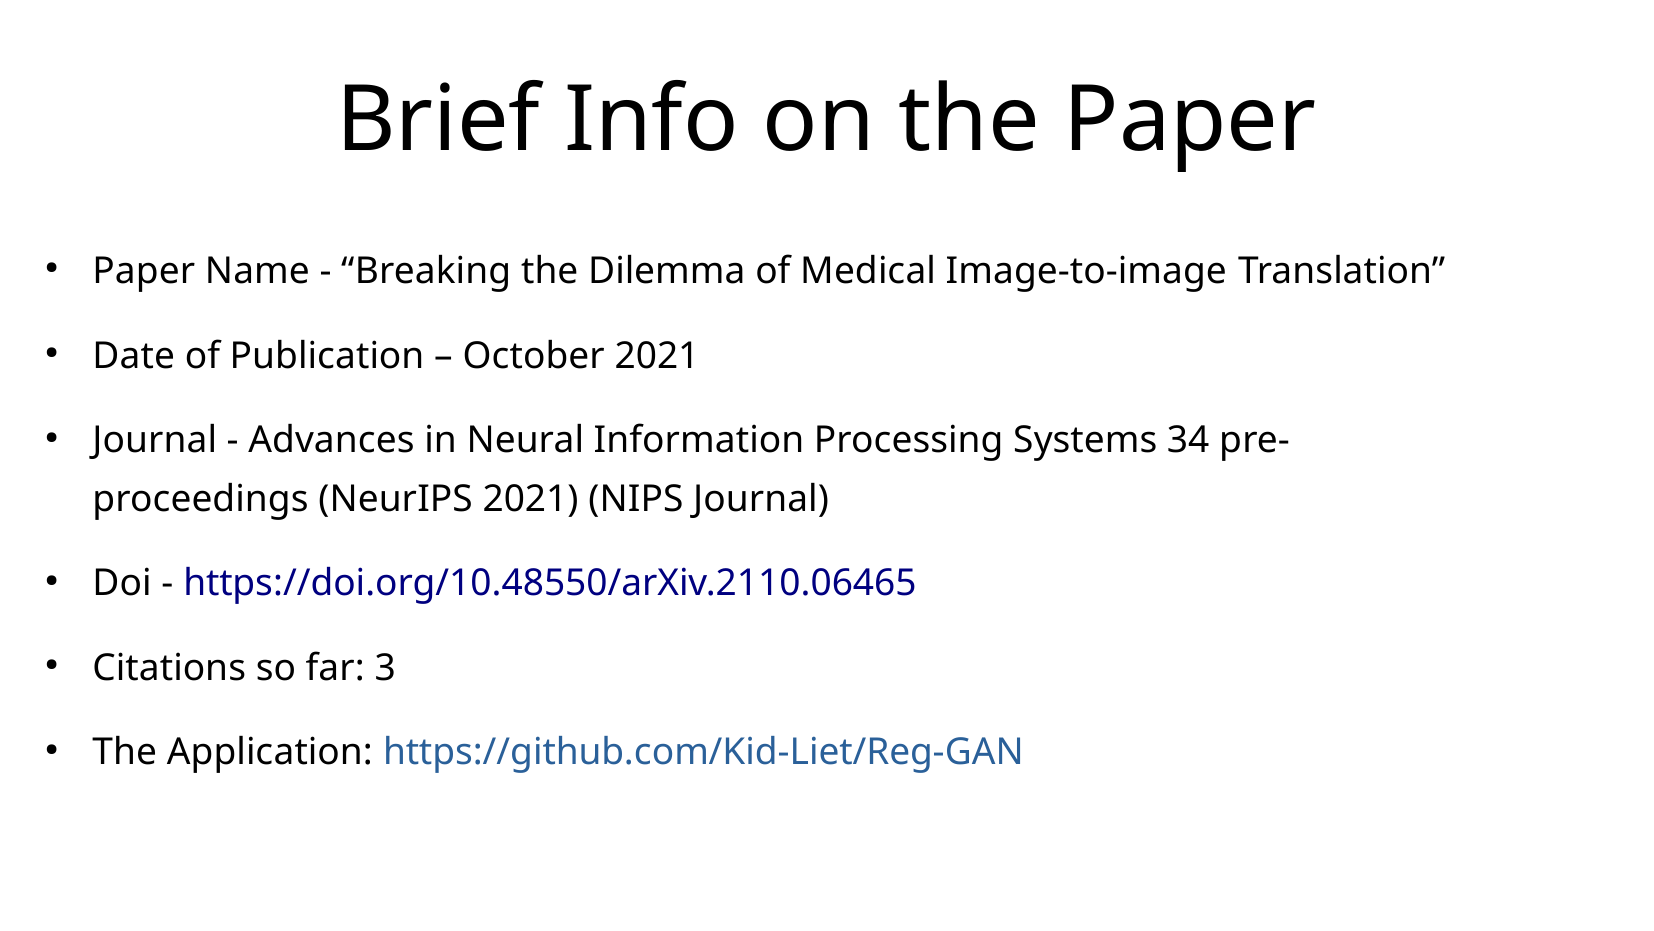

# Brief Info on the Paper
Paper Name - “Breaking the Dilemma of Medical Image-to-image Translation”
Date of Publication – October 2021
Journal - Advances in Neural Information Processing Systems 34 pre- 	 proceedings (NeurIPS 2021) (NIPS Journal)
Doi - https://doi.org/10.48550/arXiv.2110.06465
Citations so far: 3
The Application: https://github.com/Kid-Liet/Reg-GAN